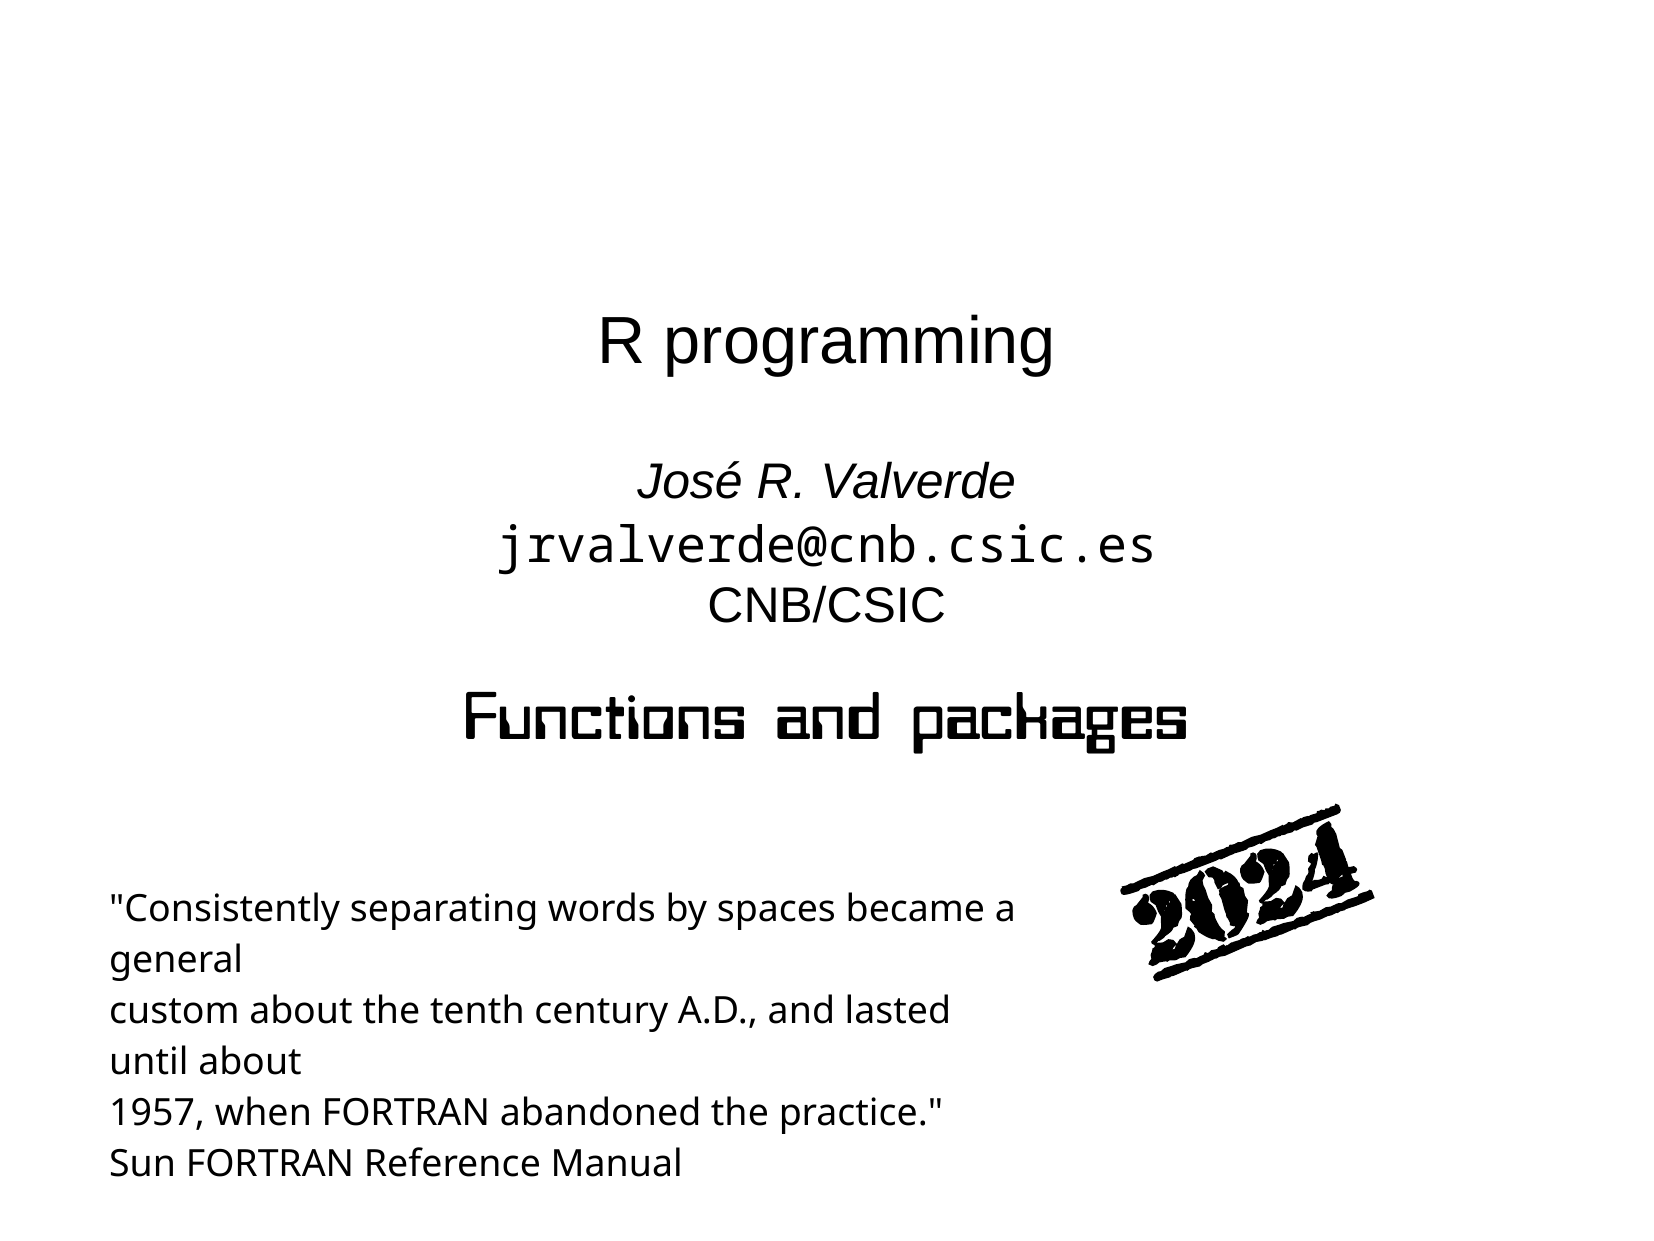

# R programming
José R. Valverde
jrvalverde@cnb.csic.es
CNB/CSIC
Functions and packages
2024
"Consistently separating words by spaces became a general
custom about the tenth century A.D., and lasted until about
1957, when FORTRAN abandoned the practice."
Sun FORTRAN Reference Manual